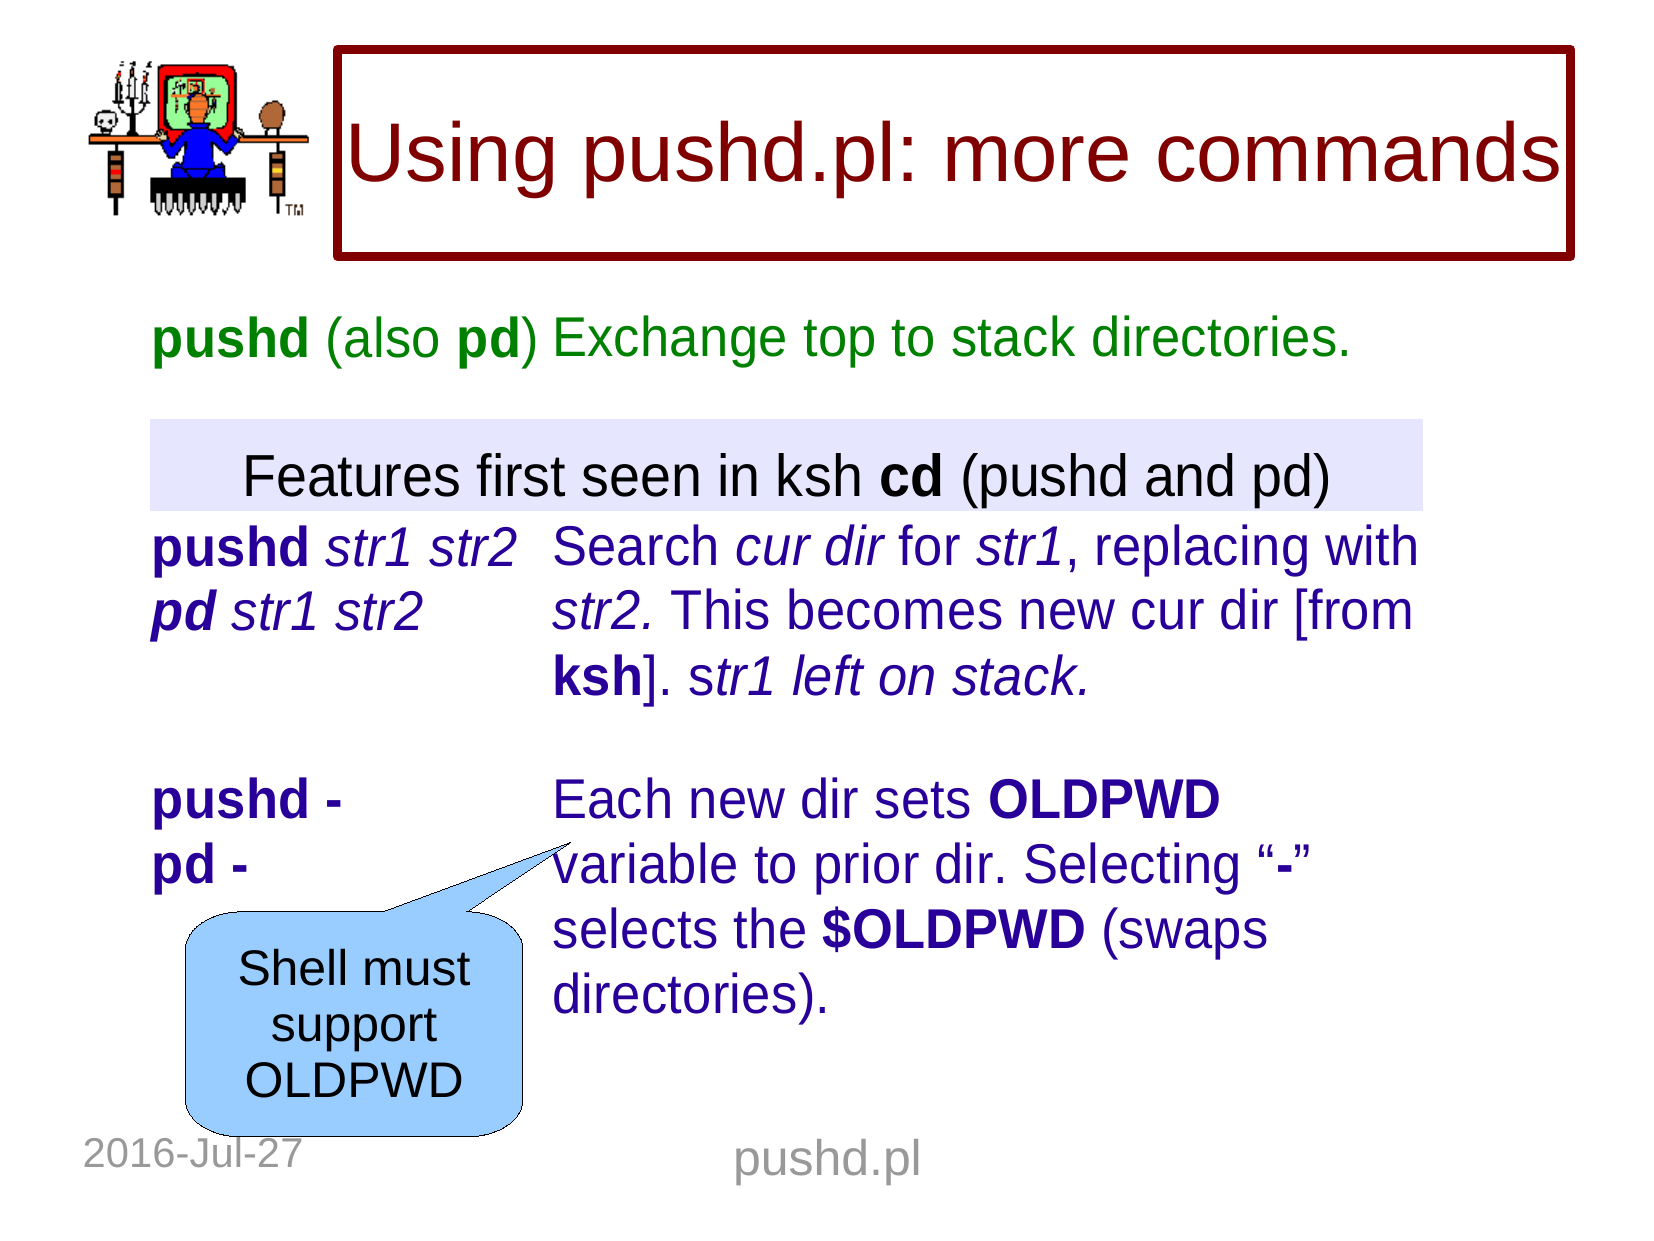

# Using pushd.pl: more commands
Shell must
support OLDPWD